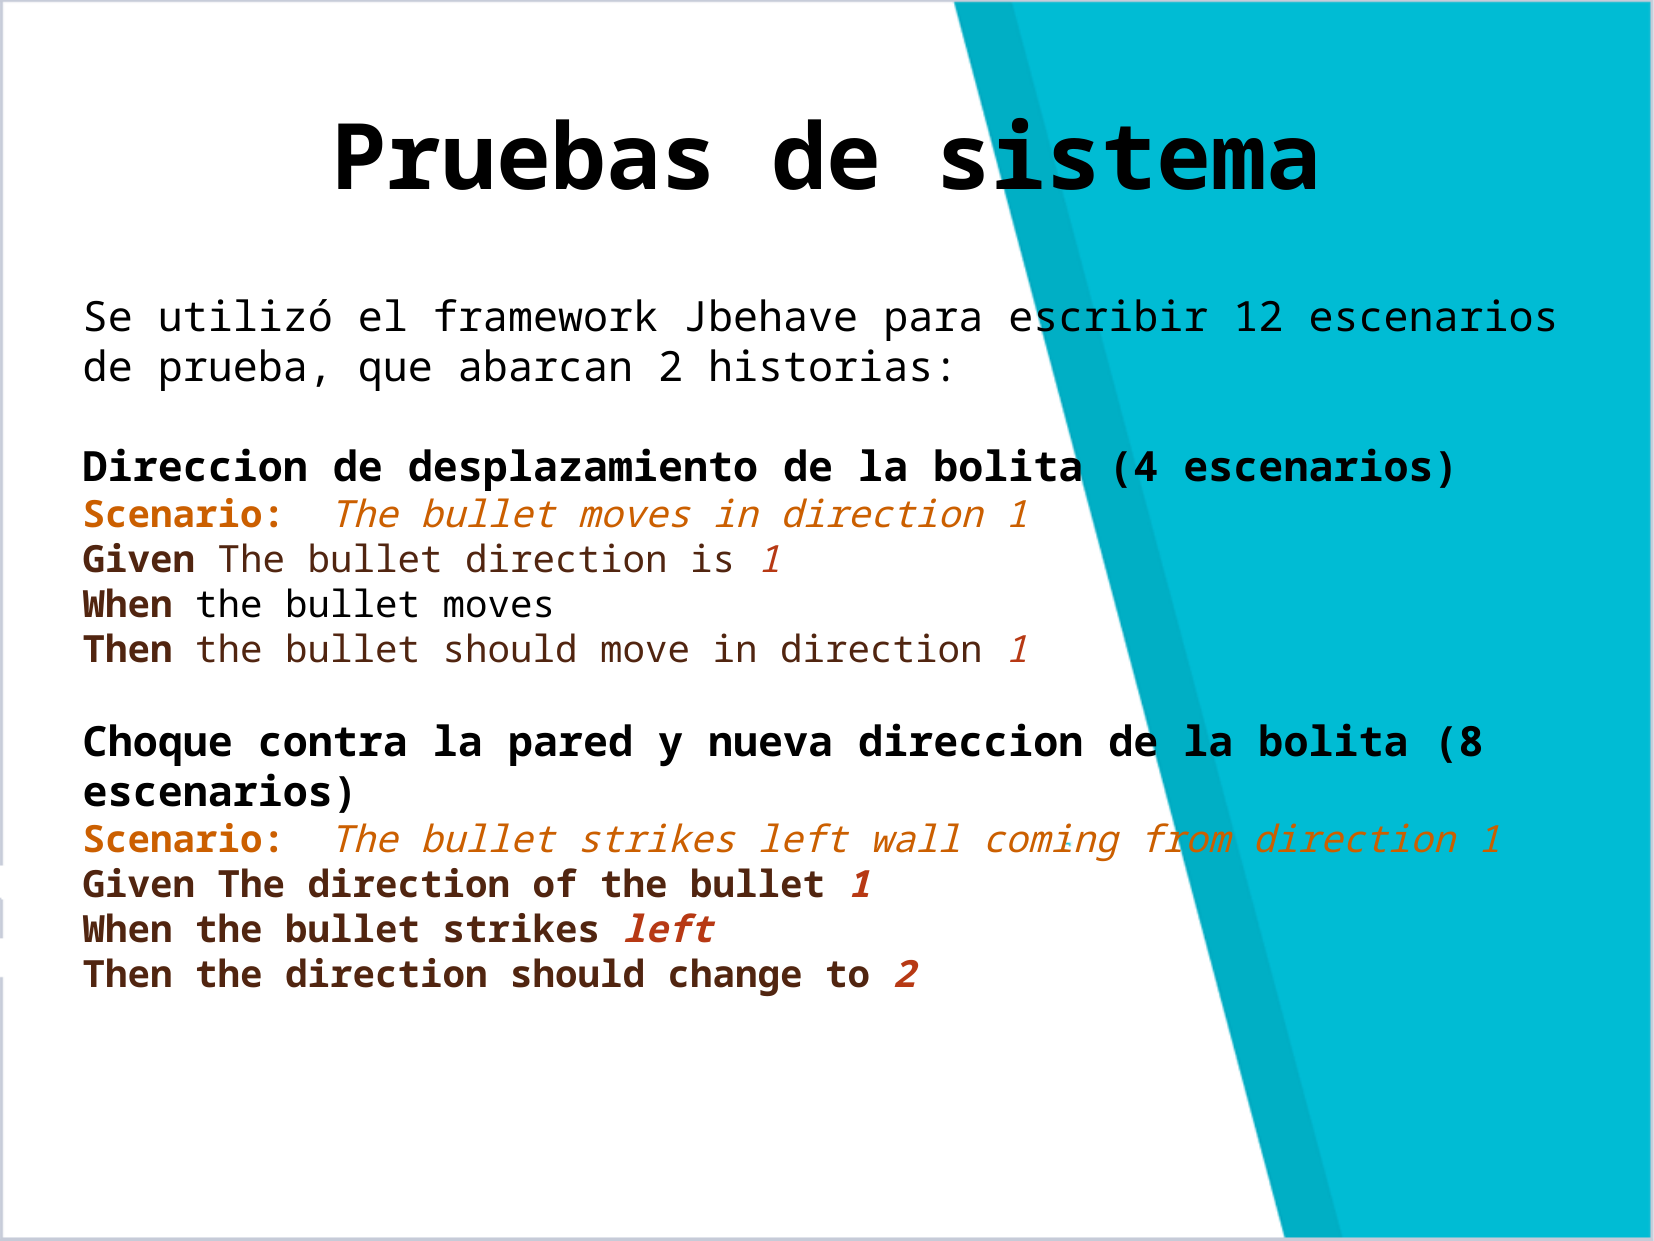

Pruebas de sistema
Se utilizó el framework Jbehave para escribir 12 escenarios de prueba, que abarcan 2 historias:
Direccion de desplazamiento de la bolita (4 escenarios)
Scenario: The bullet moves in direction 1
Given The bullet direction is 1
When the bullet moves
Then the bullet should move in direction 1
Choque contra la pared y nueva direccion de la bolita (8 escenarios)
Scenario: The bullet strikes left wall coming from direction 1
Given The direction of the bullet 1
When the bullet strikes left
Then the direction should change to 2